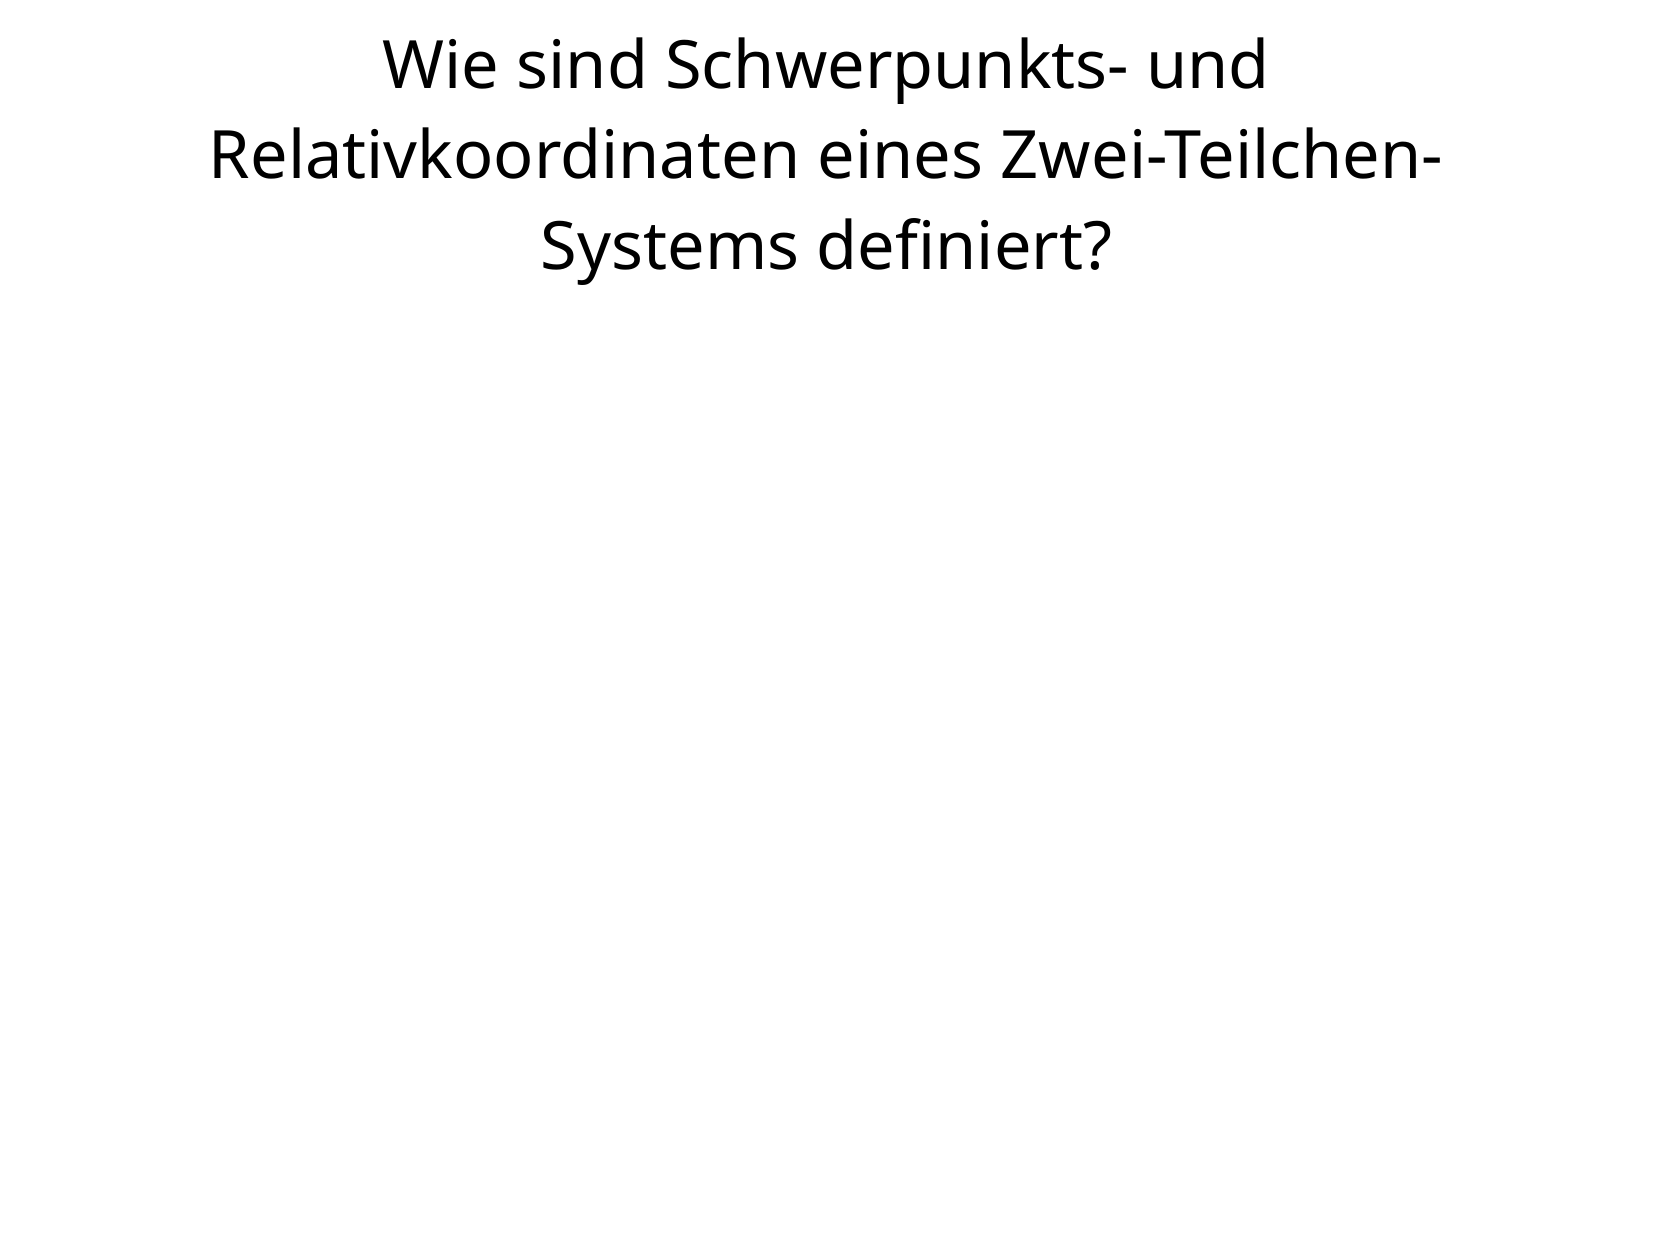

# Wie sind Schwerpunkts- und Relativkoordinaten eines Zwei-Teilchen-Systems definiert?